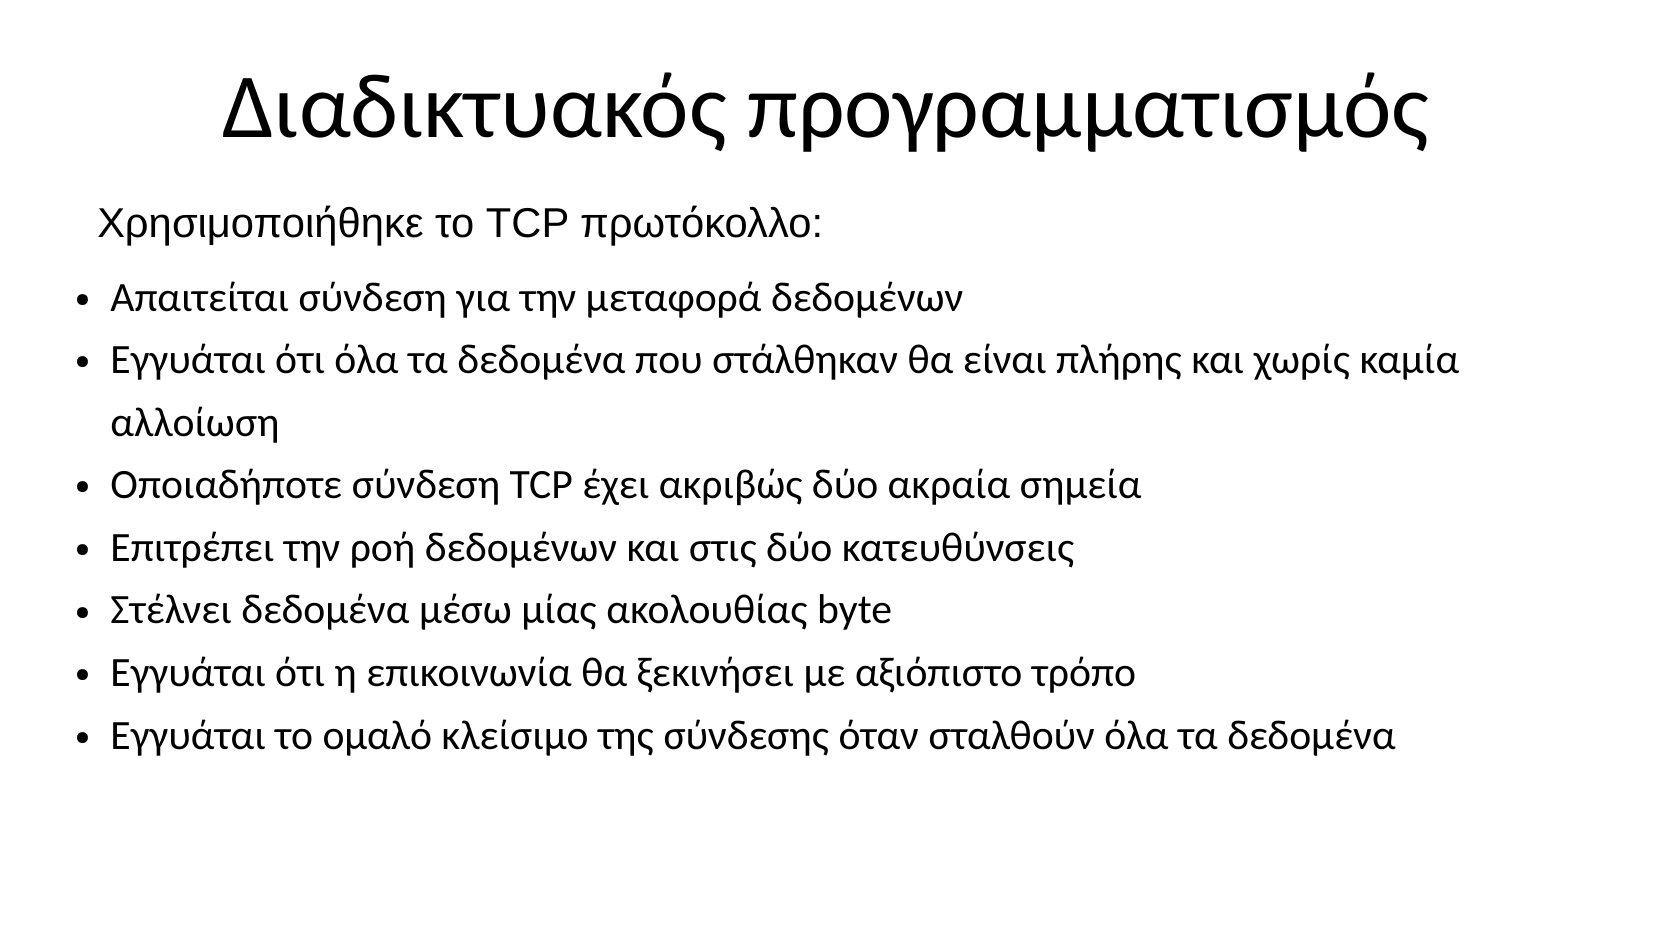

# Διαδικτυακός προγραμματισμός
Χρησιμοποιήθηκε το TCP πρωτόκολλο:
Απαιτείται σύνδεση για την μεταφορά δεδομένων
Εγγυάται ότι όλα τα δεδομένα που στάλθηκαν θα είναι πλήρης και χωρίς καμία αλλοίωση
Οποιαδήποτε σύνδεση TCP έχει ακριβώς δύο ακραία σημεία
Επιτρέπει την ροή δεδομένων και στις δύο κατευθύνσεις
Στέλνει δεδομένα μέσω μίας ακολουθίας byte
Εγγυάται ότι η επικοινωνία θα ξεκινήσει με αξιόπιστο τρόπο
Εγγυάται το ομαλό κλείσιμο της σύνδεσης όταν σταλθούν όλα τα δεδομένα